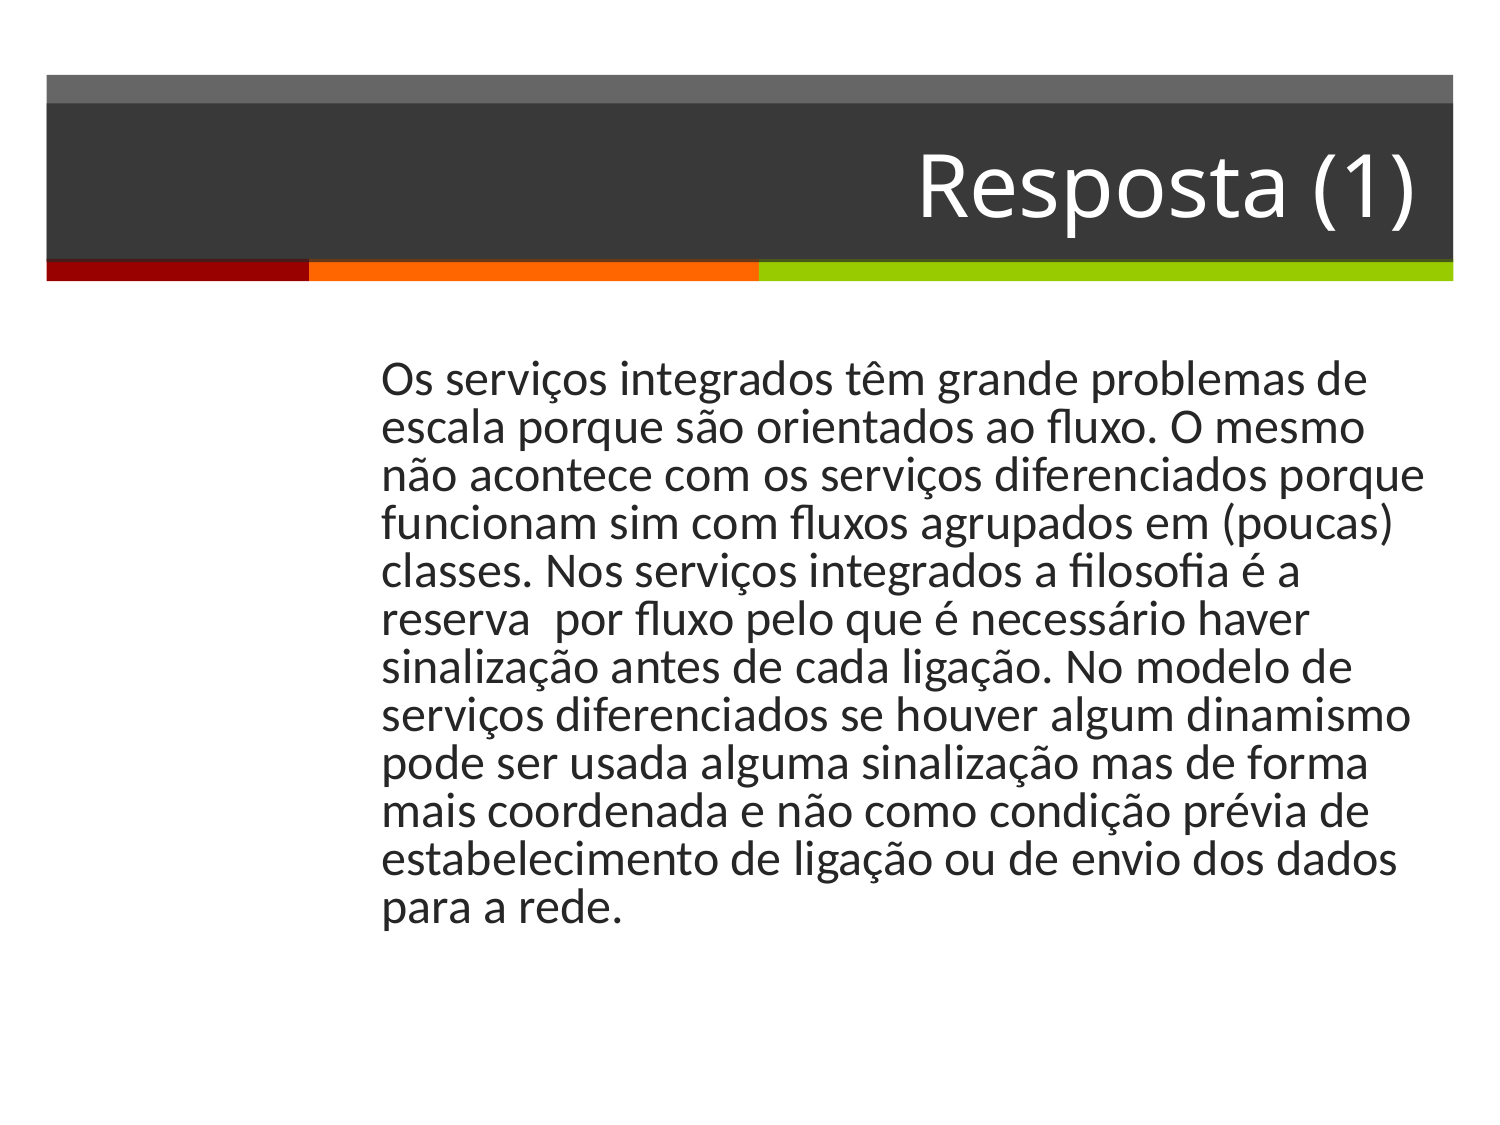

# Resposta (1)
Os serviços integrados têm grande problemas de escala porque são orientados ao fluxo. O mesmo não acontece com os serviços diferenciados porque funcionam sim com fluxos agrupados em (poucas) classes. Nos serviços integrados a filosofia é a reserva por fluxo pelo que é necessário haver sinalização antes de cada ligação. No modelo de serviços diferenciados se houver algum dinamismo pode ser usada alguma sinalização mas de forma mais coordenada e não como condição prévia de estabelecimento de ligação ou de envio dos dados para a rede.